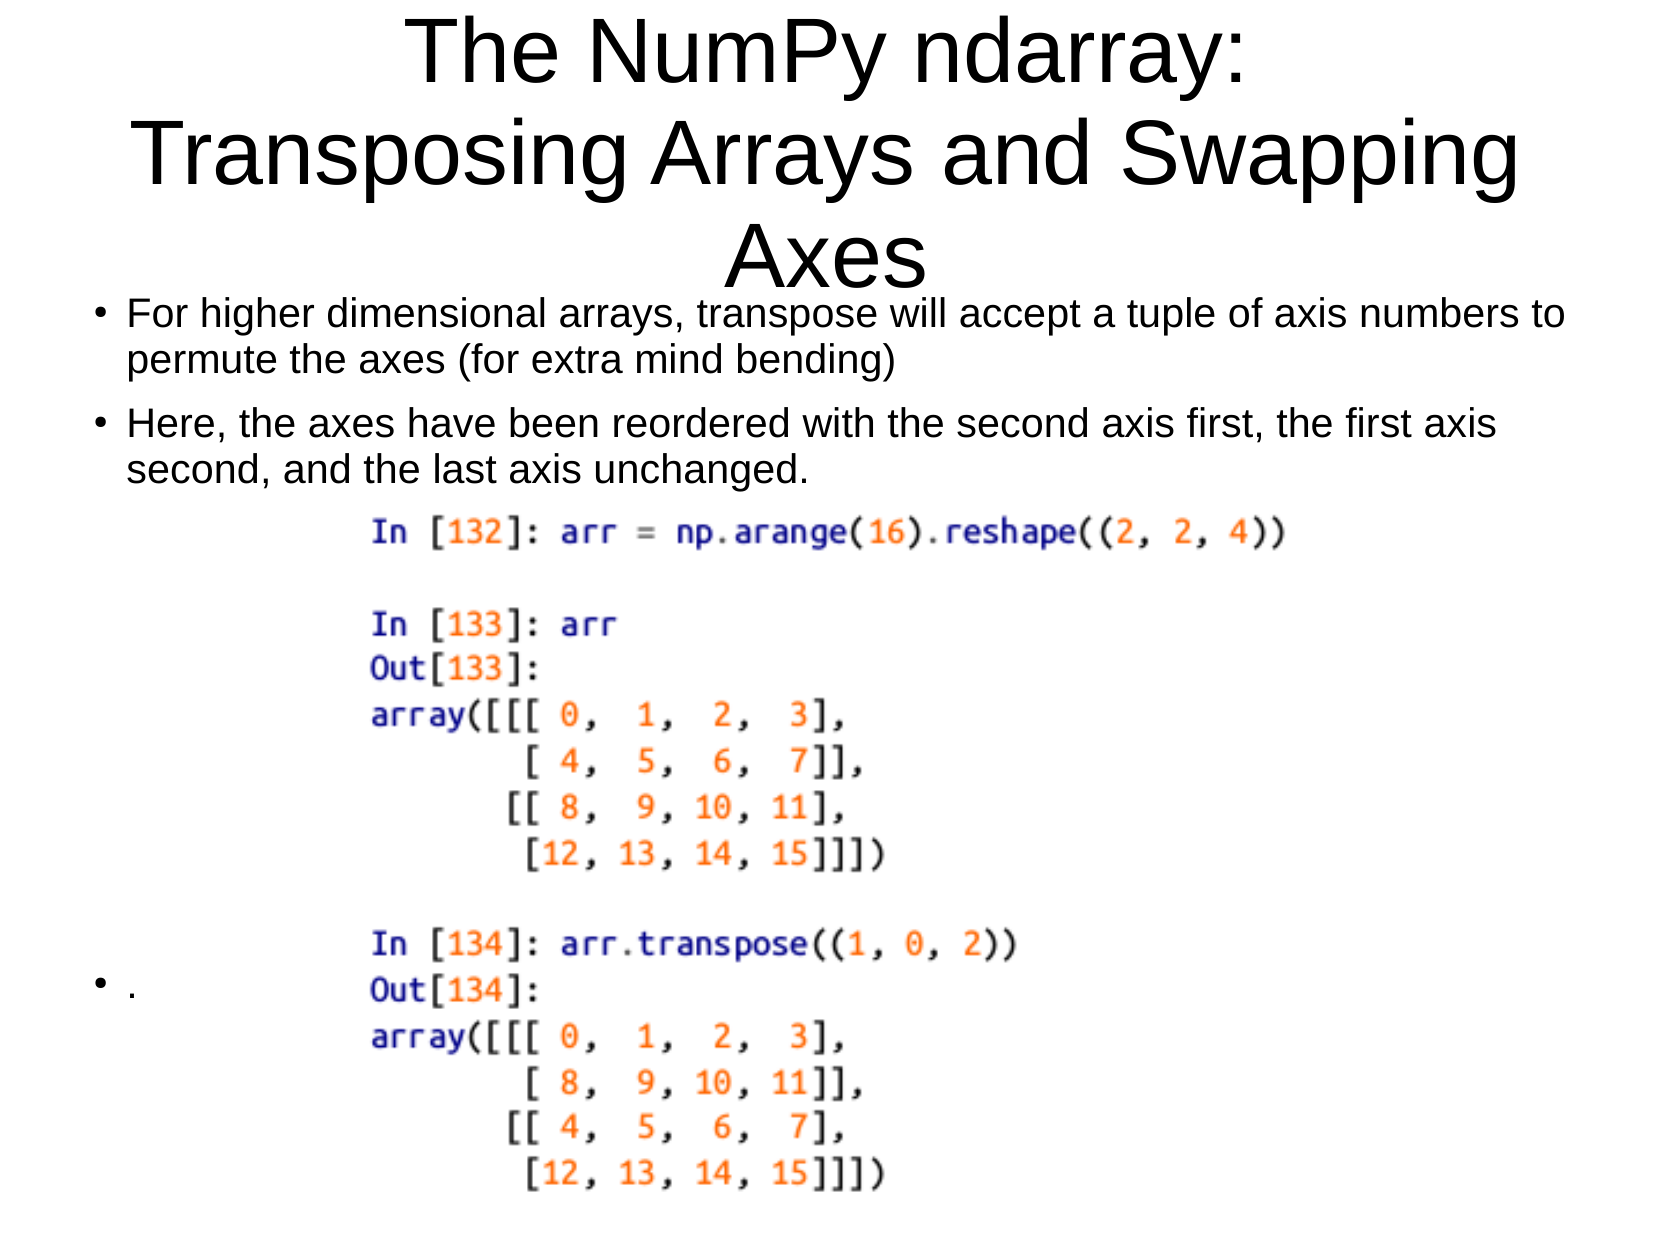

# The NumPy ndarray: Transposing Arrays and Swapping Axes
For higher dimensional arrays, transpose will accept a tuple of axis numbers to permute the axes (for extra mind bending)
Here, the axes have been reordered with the second axis first, the first axis second, and the last axis unchanged.
.